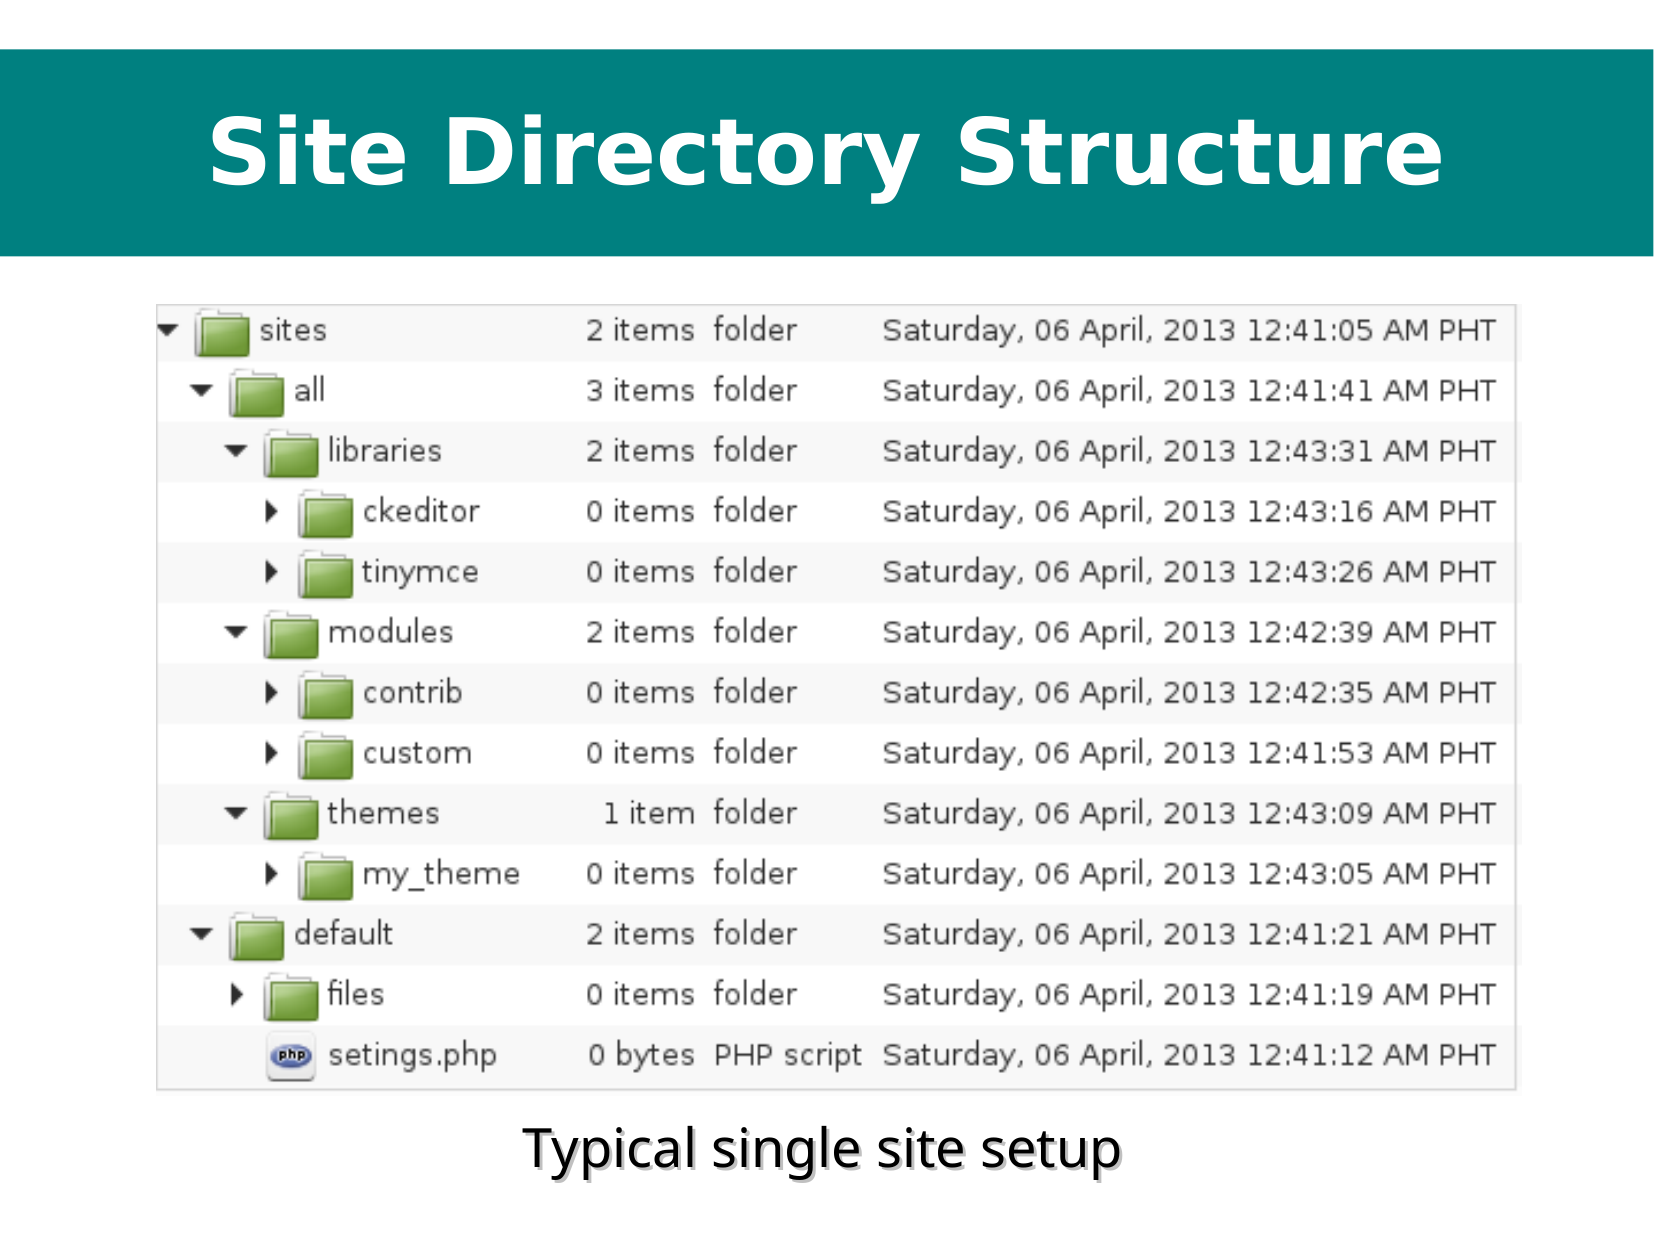

# Site Directory Structure
Typical single site setup